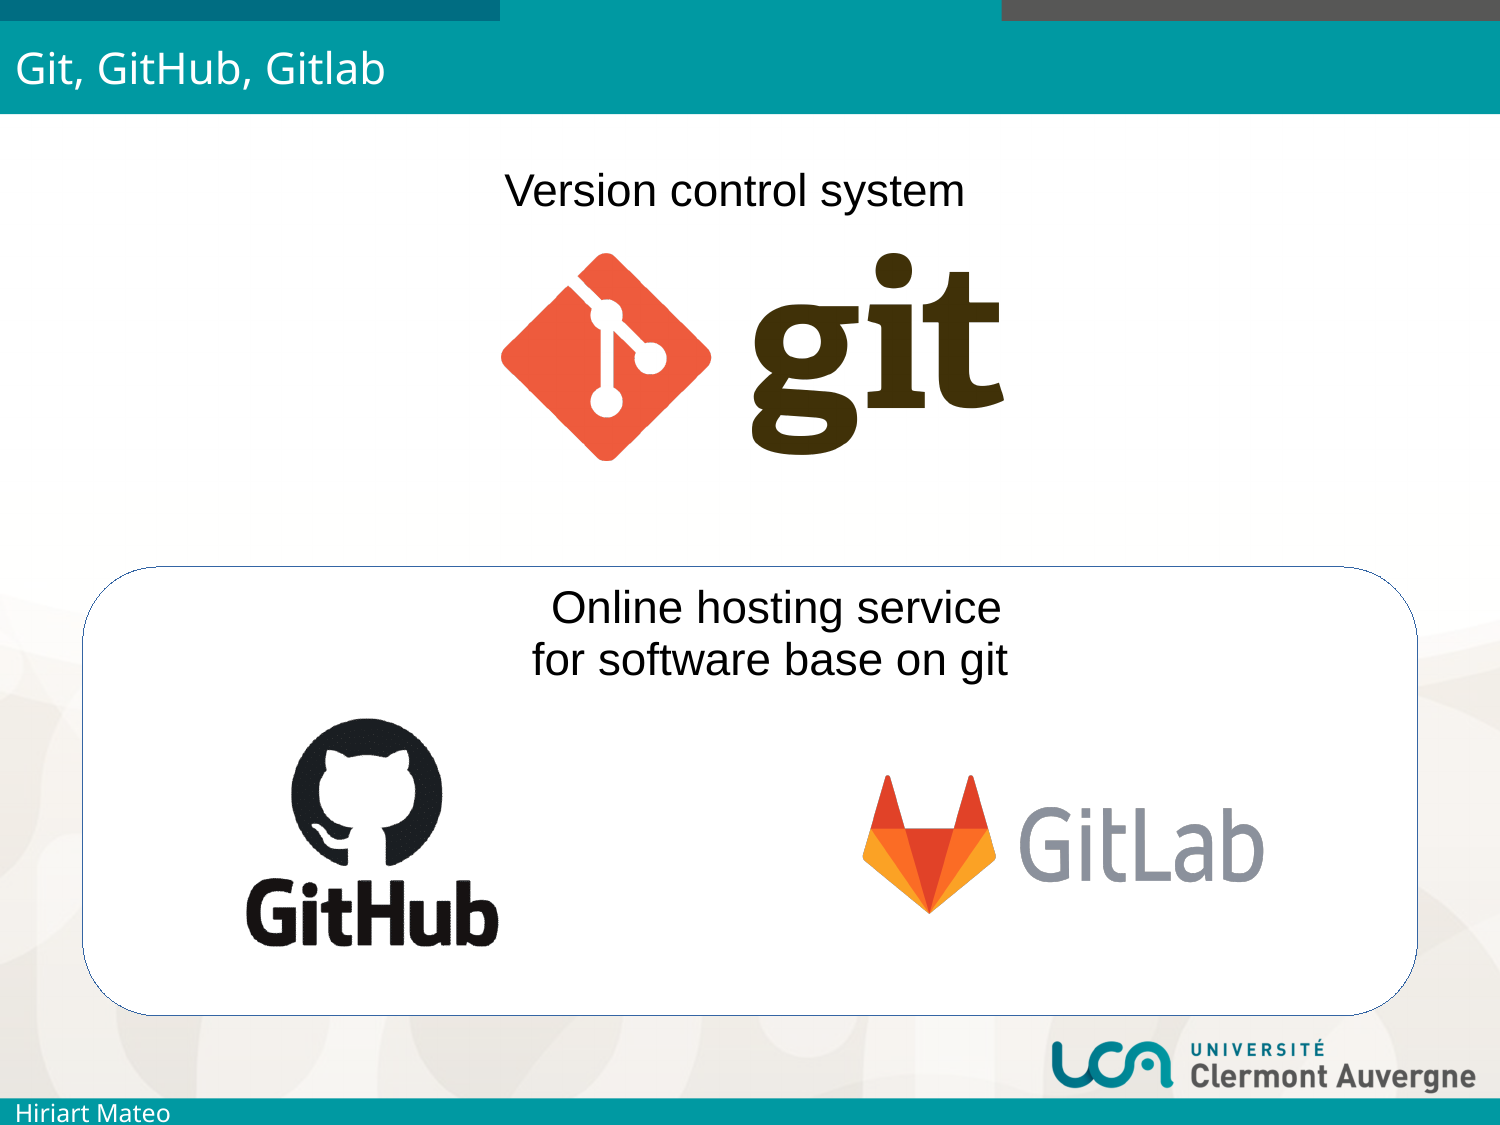

Git, GitHub, Gitlab
# Version control system
Online hosting service
for software base on git
Hiriart Mateo